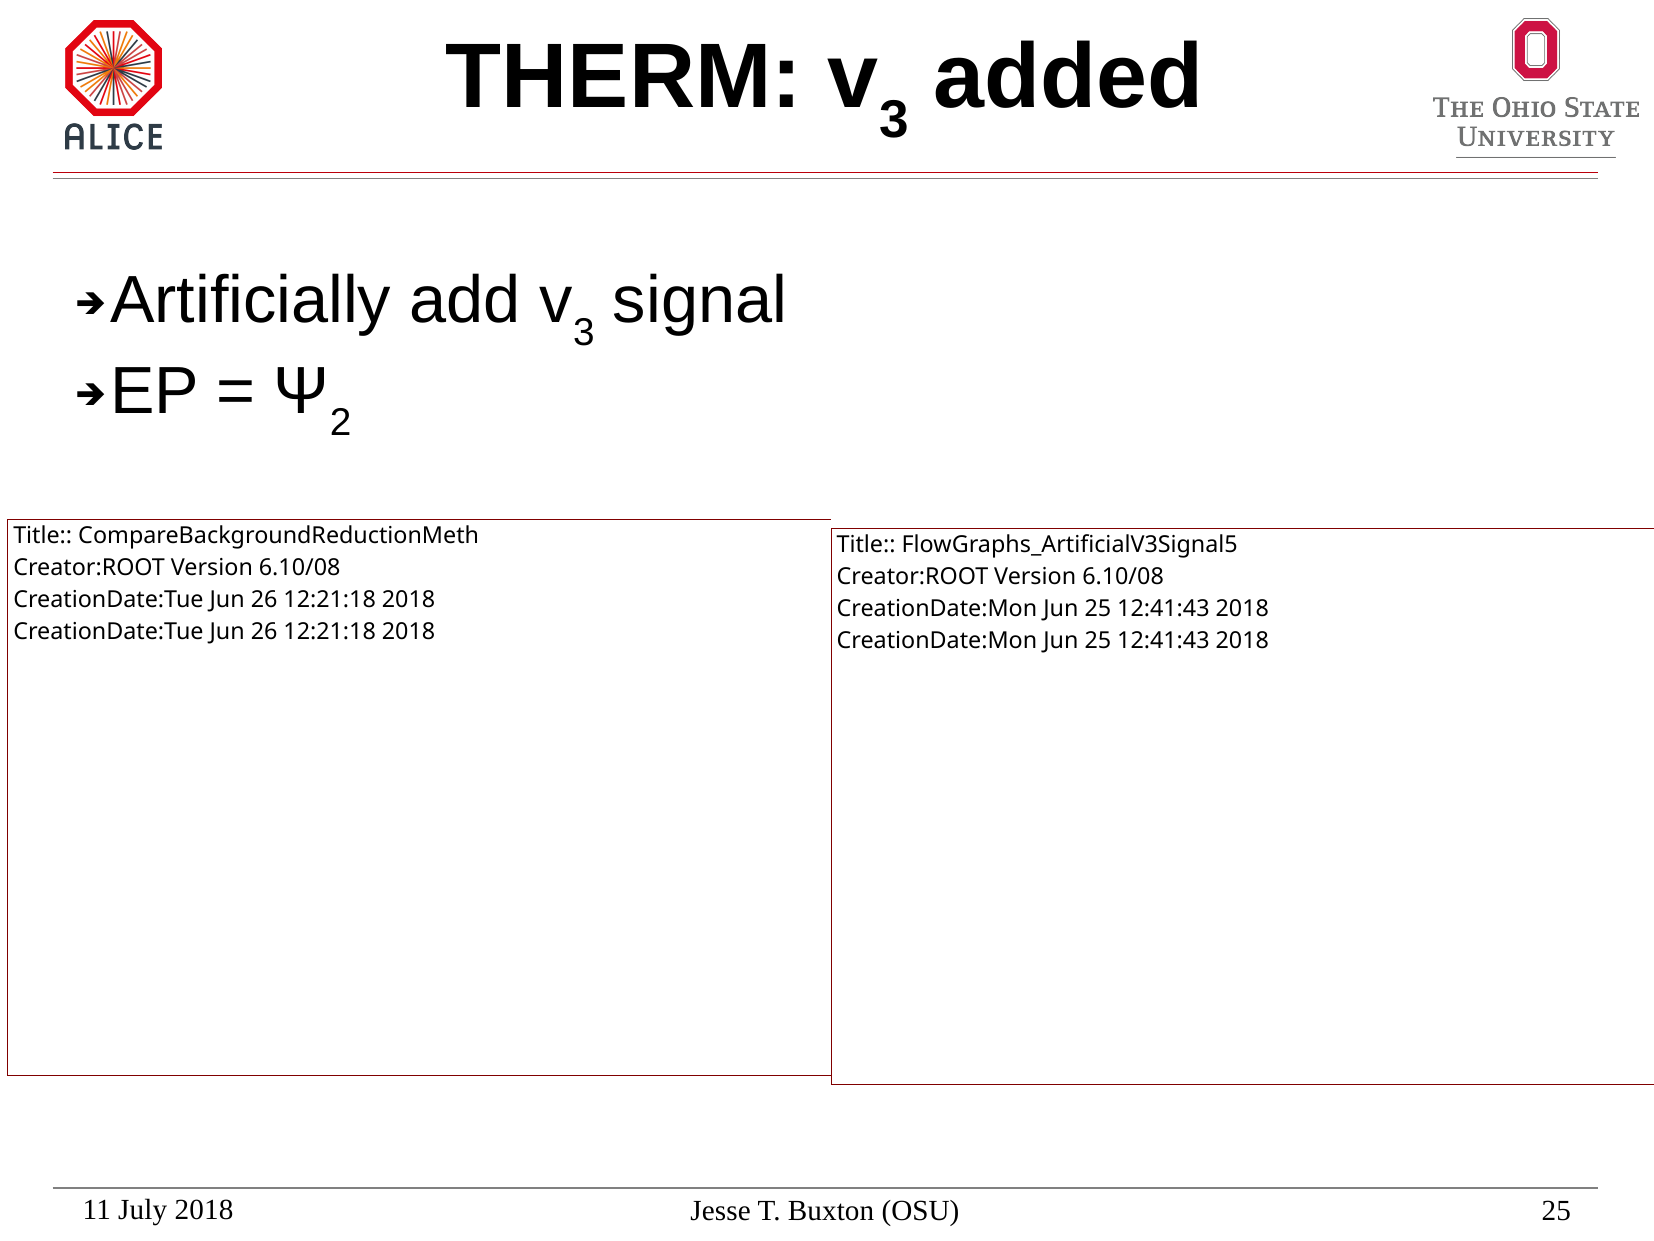

# THERM: v3 added
Artificially add v3 signal
EP = Ψ2
11 July 2018
Jesse T. Buxton (OSU)
25